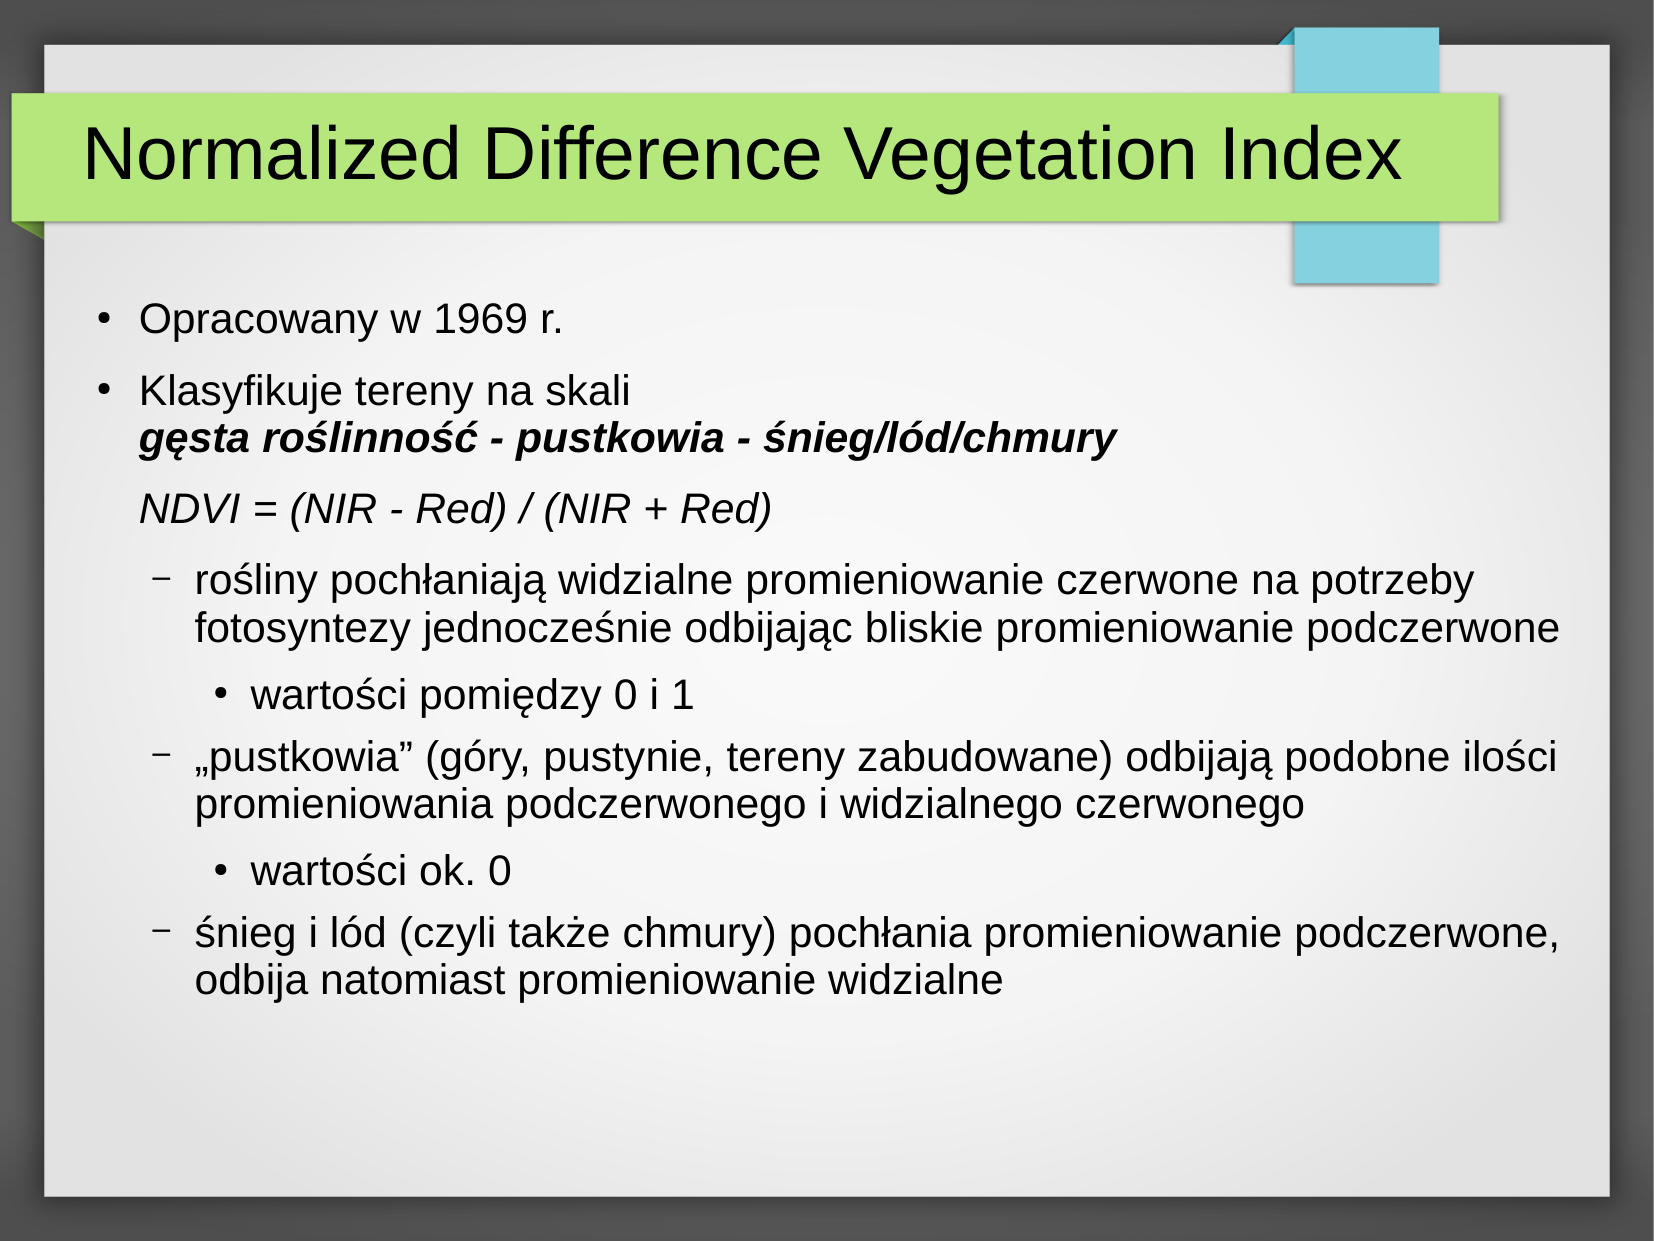

# Normalized Difference Vegetation Index
Opracowany w 1969 r.
Klasyfikuje tereny na skali
gęsta roślinność - pustkowia - śnieg/lód/chmury
NDVI = (NIR - Red) / (NIR + Red)
rośliny pochłaniają widzialne promieniowanie czerwone na potrzeby fotosyntezy jednocześnie odbijając bliskie promieniowanie podczerwone
wartości pomiędzy 0 i 1
„pustkowia” (góry, pustynie, tereny zabudowane) odbijają podobne ilości promieniowania podczerwonego i widzialnego czerwonego
wartości ok. 0
śnieg i lód (czyli także chmury) pochłania promieniowanie podczerwone, odbija natomiast promieniowanie widzialne